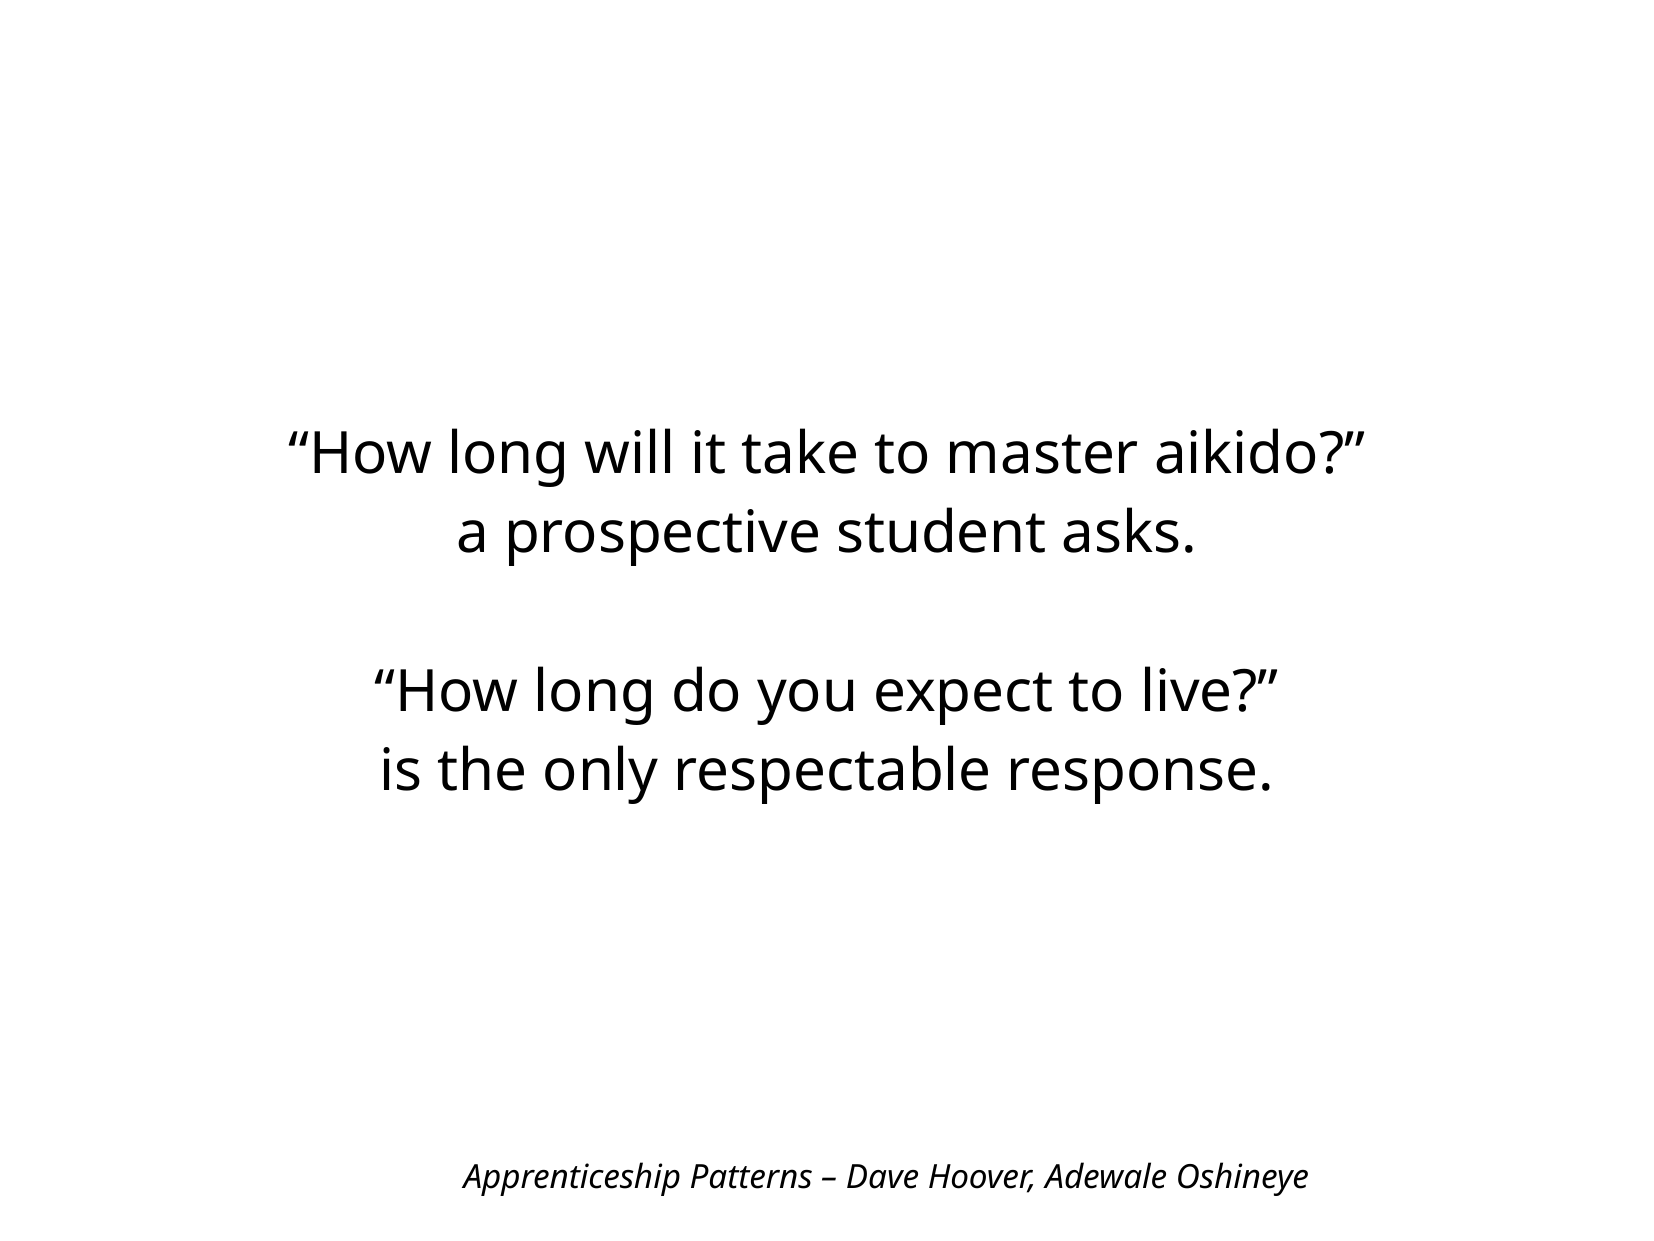

# “How long will it take to master aikido?”
 a prospective student asks.
“How long do you expect to live?”
 is the only respectable response.
Apprenticeship Patterns – Dave Hoover, Adewale Oshineye